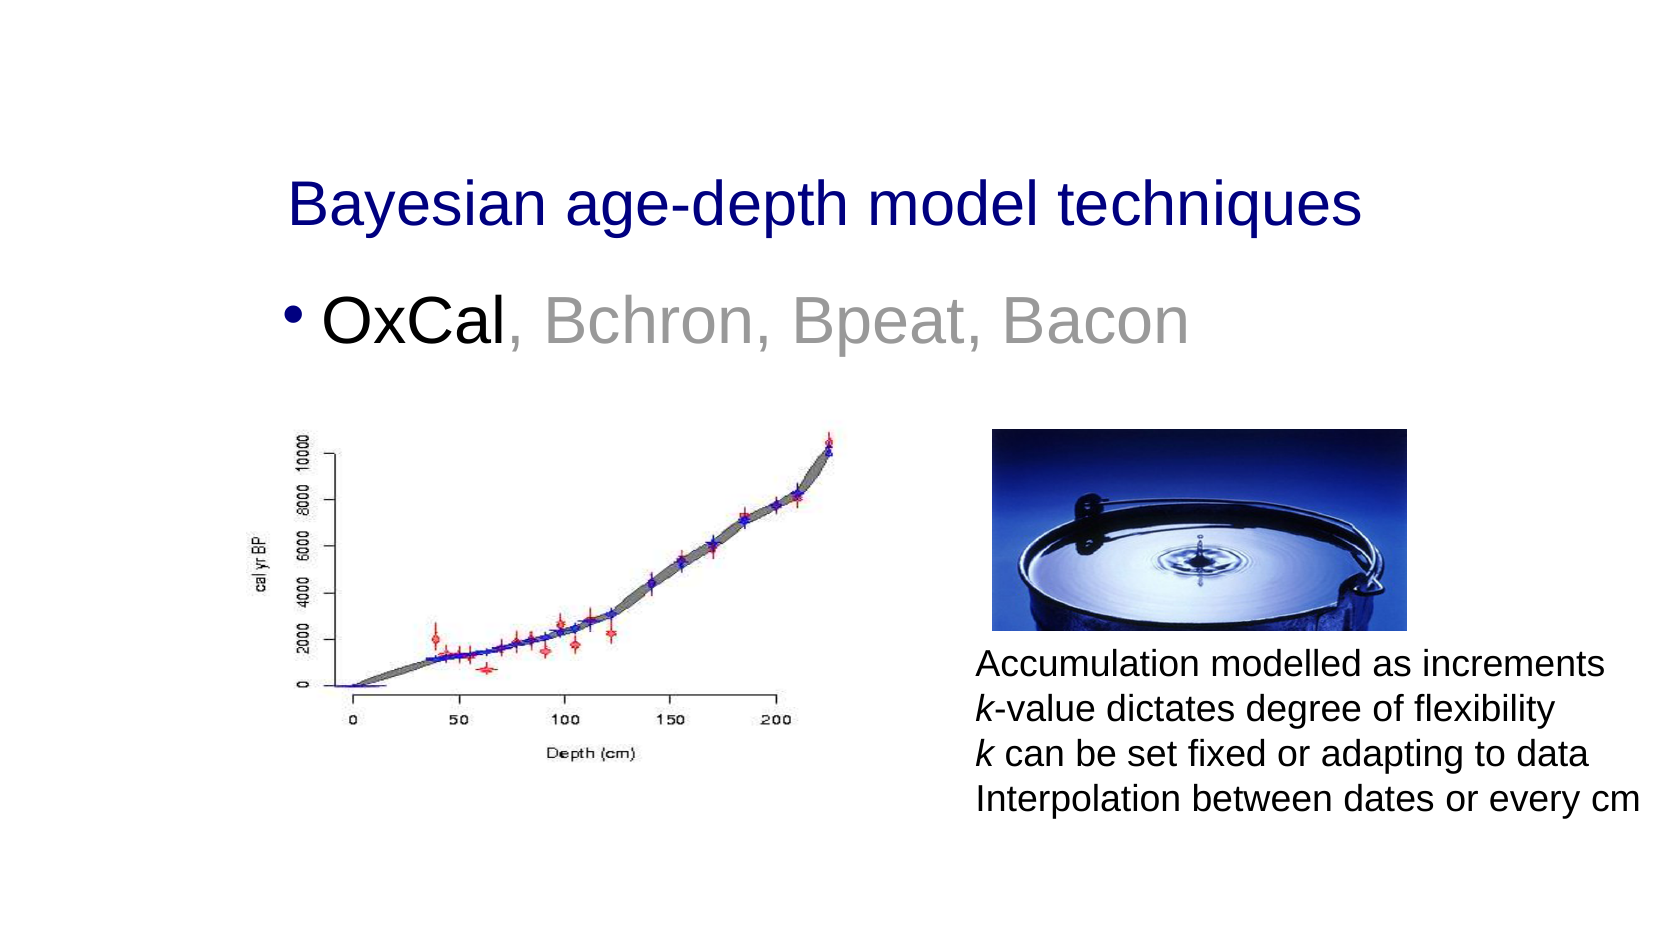

Bayesian age-depth model techniques
OxCal, Bchron, Bpeat, Bacon
Accumulation modelled as increments
k-value dictates degree of flexibility
k can be set fixed or adapting to data
Interpolation between dates or every cm